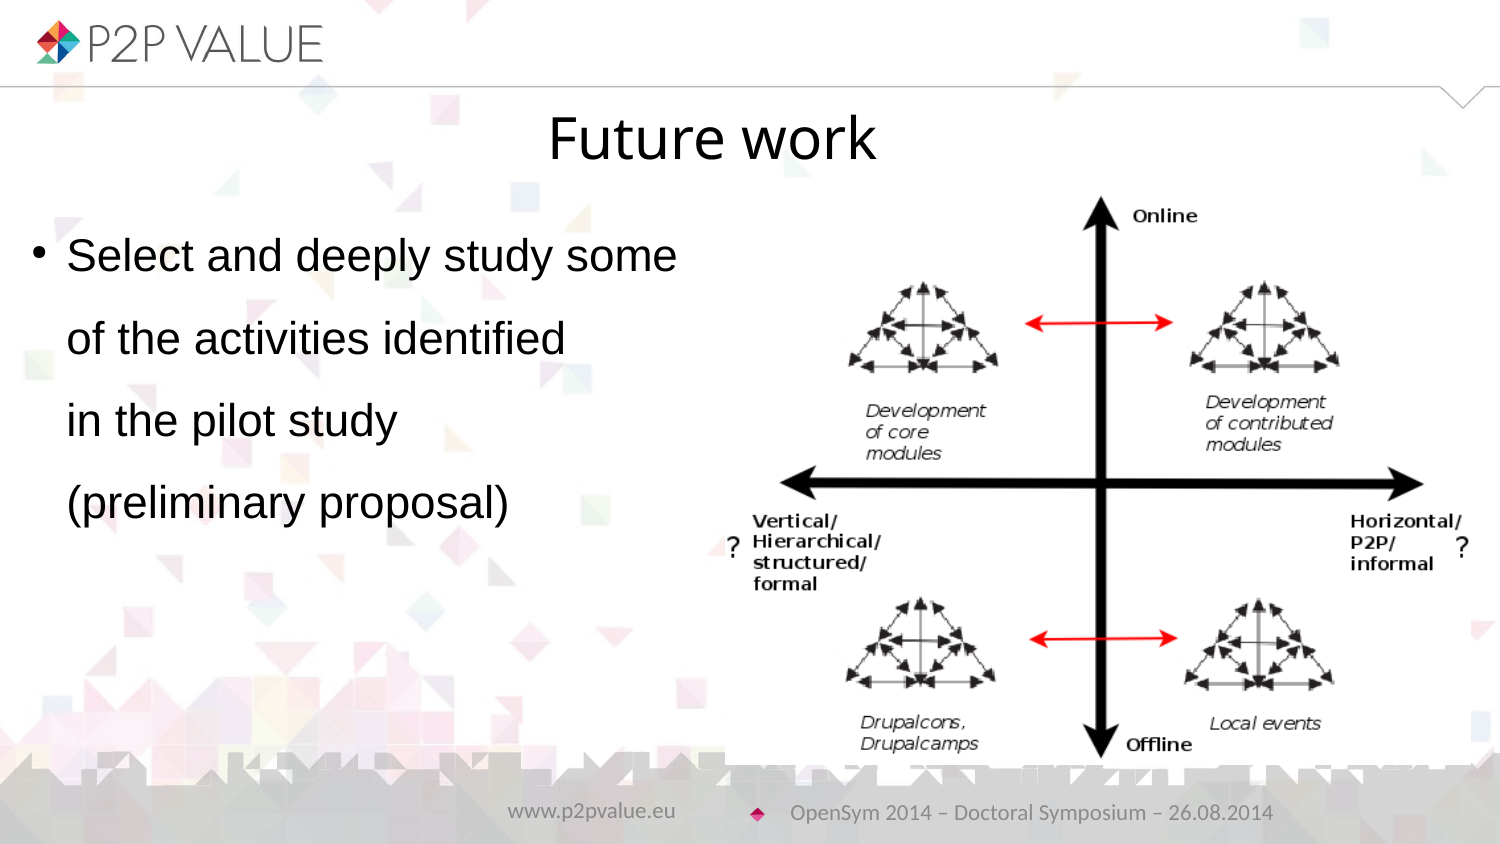

# Future work
Select and deeply study some
of the activities identified
in the pilot study
(preliminary proposal)
OpenSym 2014 – Doctoral Symposium – 26.08.2014
www.p2pvalue.eu